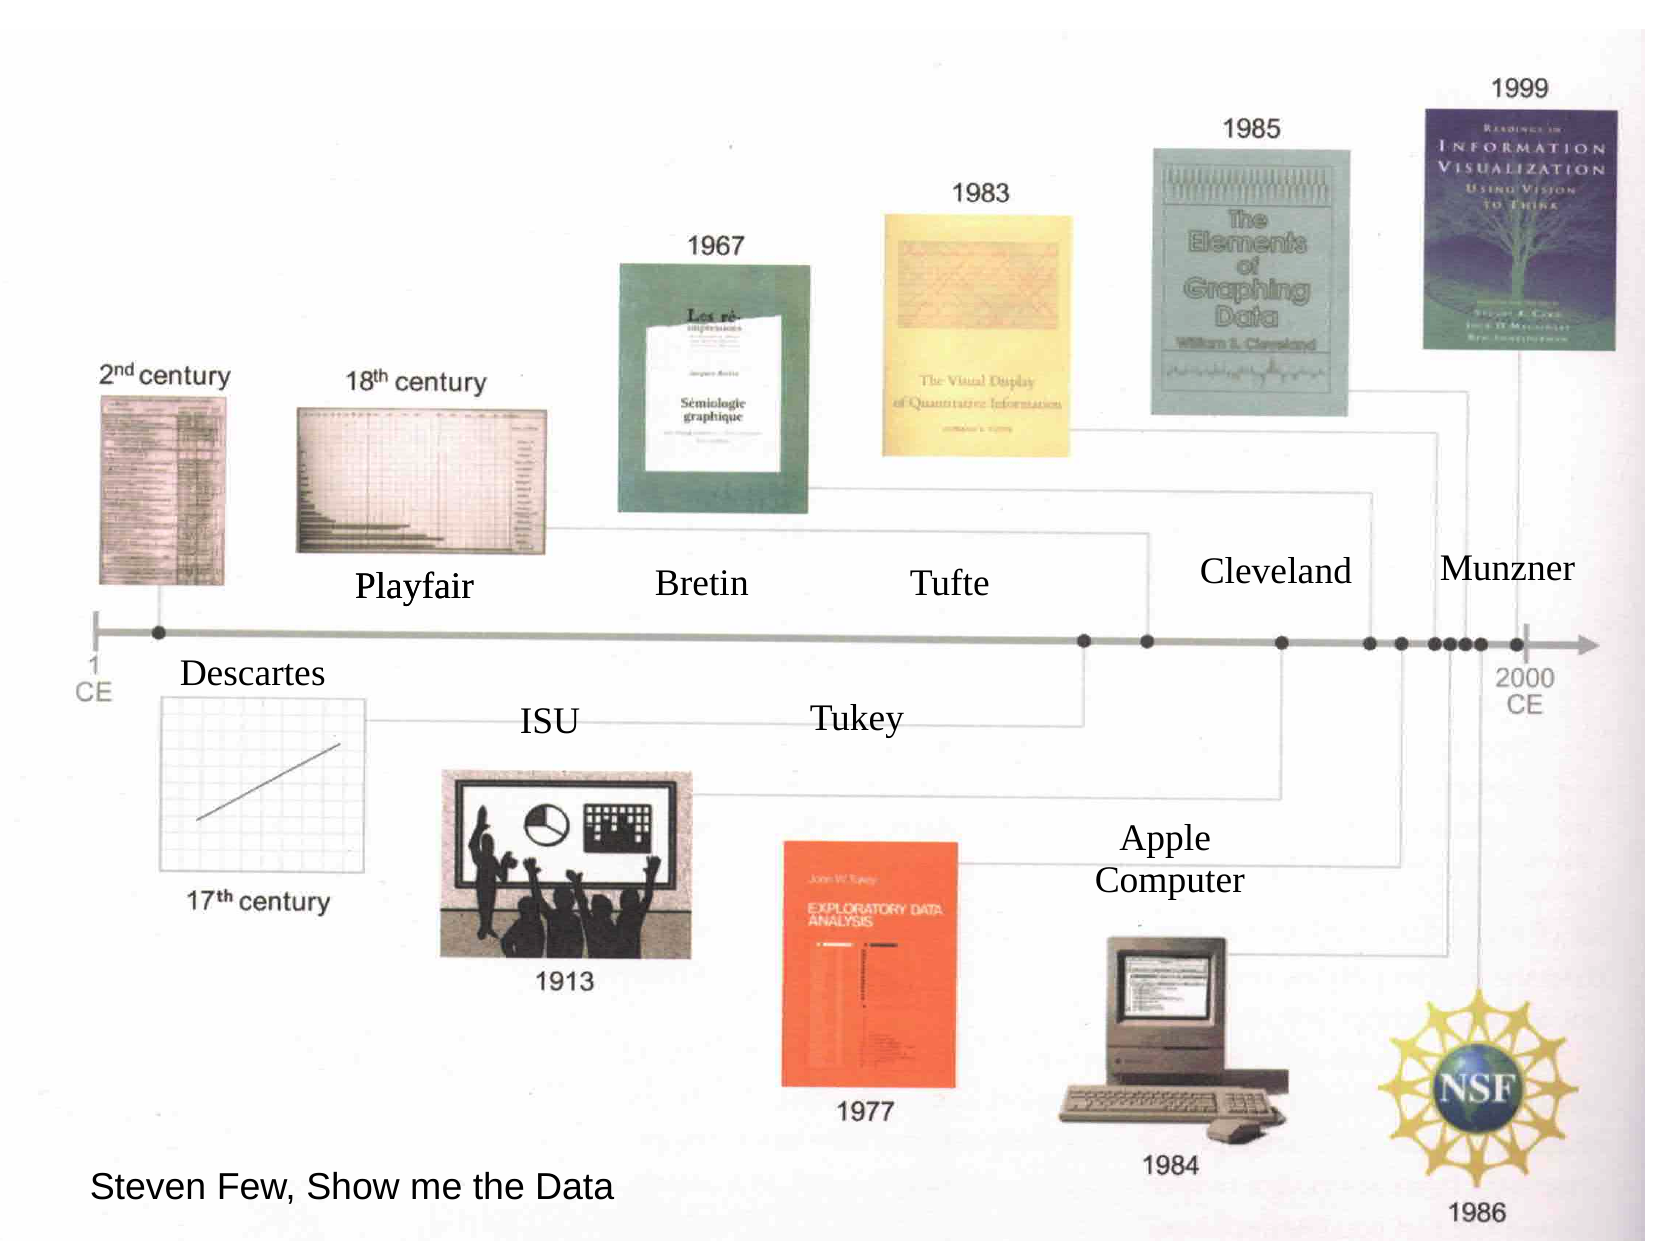

#
Munzner
Cleveland
Bretin
Tufte
Playfair
Playfair
Descartes
Tukey
ISU
Apple
Computer
Steven Few, Show me the Data